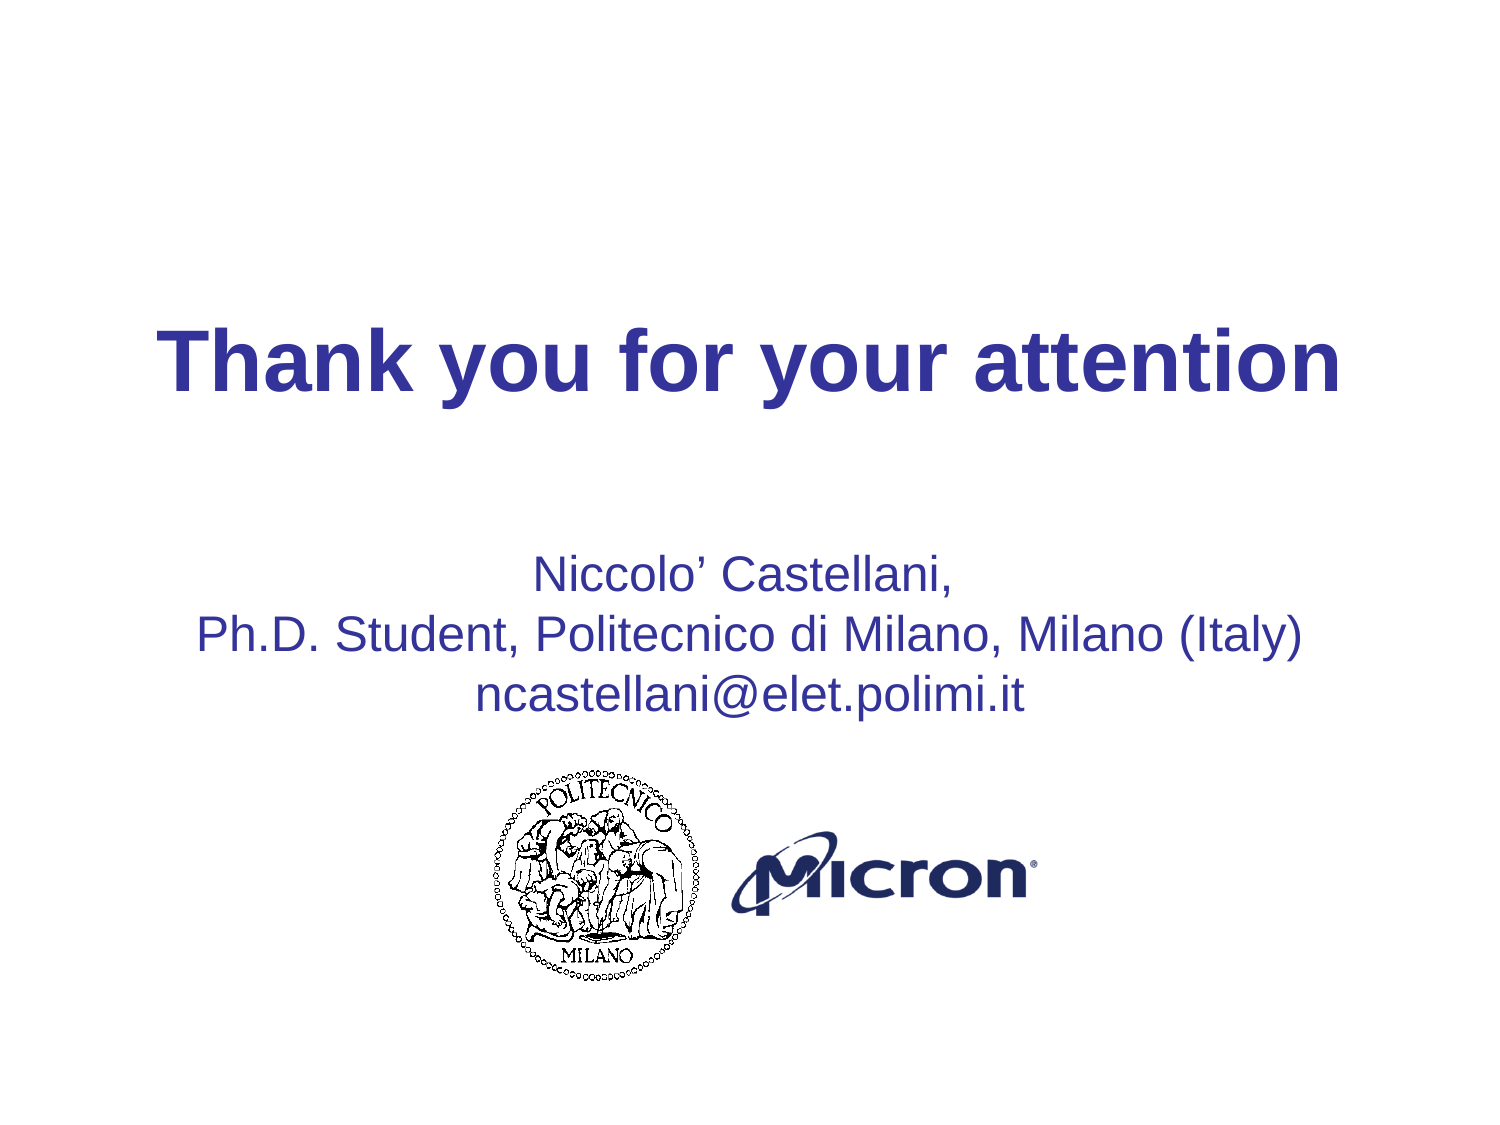

Thank you for your attention
Niccolo’ Castellani,
Ph.D. Student, Politecnico di Milano, Milano (Italy)
ncastellani@elet.polimi.it